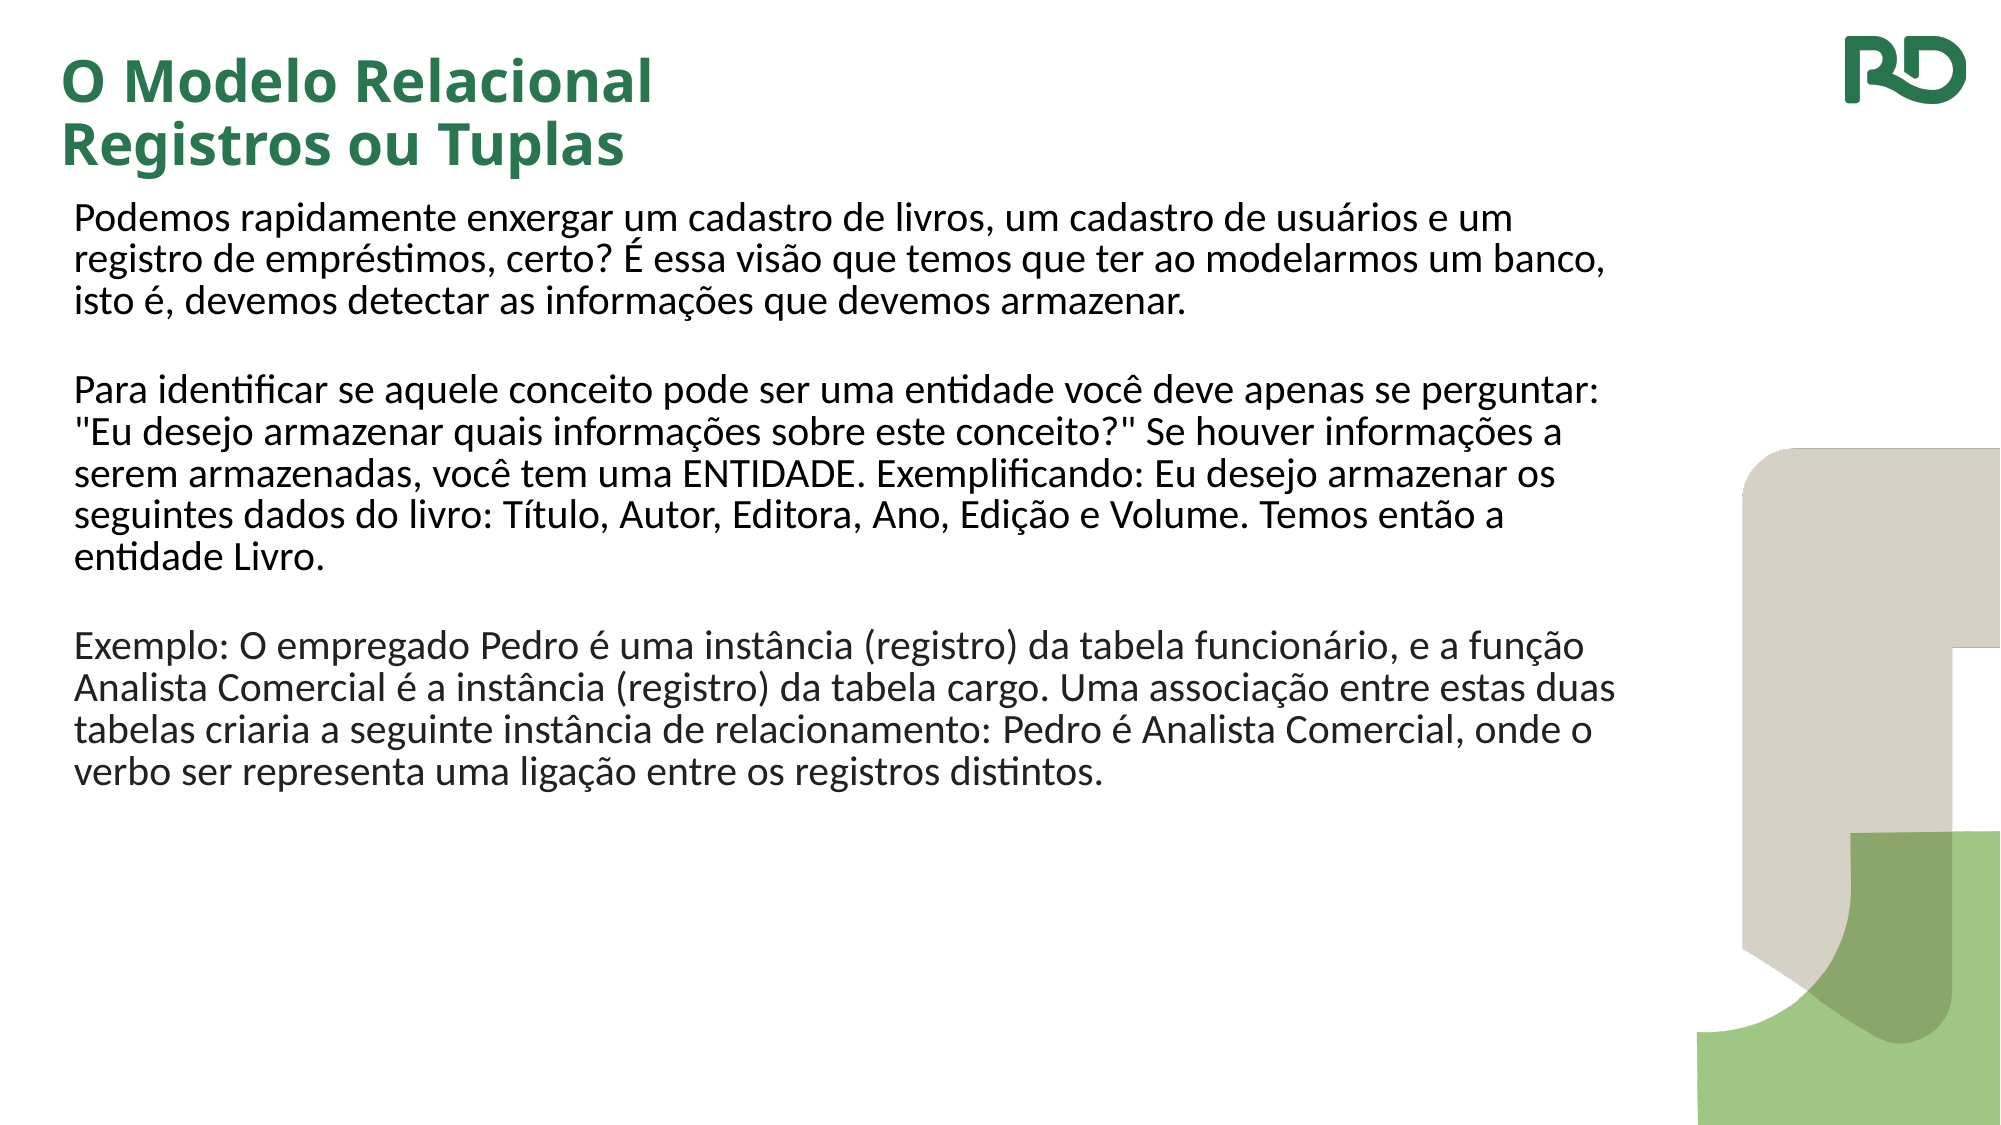

O Modelo Relacional
Registros ou Tuplas
Podemos rapidamente enxergar um cadastro de livros, um cadastro de usuários e um registro de empréstimos, certo? É essa visão que temos que ter ao modelarmos um banco, isto é, devemos detectar as informações que devemos armazenar.
Para identificar se aquele conceito pode ser uma entidade você deve apenas se perguntar: "Eu desejo armazenar quais informações sobre este conceito?" Se houver informações a serem armazenadas, você tem uma ENTIDADE. Exemplificando: Eu desejo armazenar os seguintes dados do livro: Título, Autor, Editora, Ano, Edição e Volume. Temos então a entidade Livro.
Exemplo: O empregado Pedro é uma instância (registro) da tabela funcionário, e a função Analista Comercial é a instância (registro) da tabela cargo. Uma associação entre estas duas tabelas criaria a seguinte instância de relacionamento: Pedro é Analista Comercial, onde o verbo ser representa uma ligação entre os registros distintos.